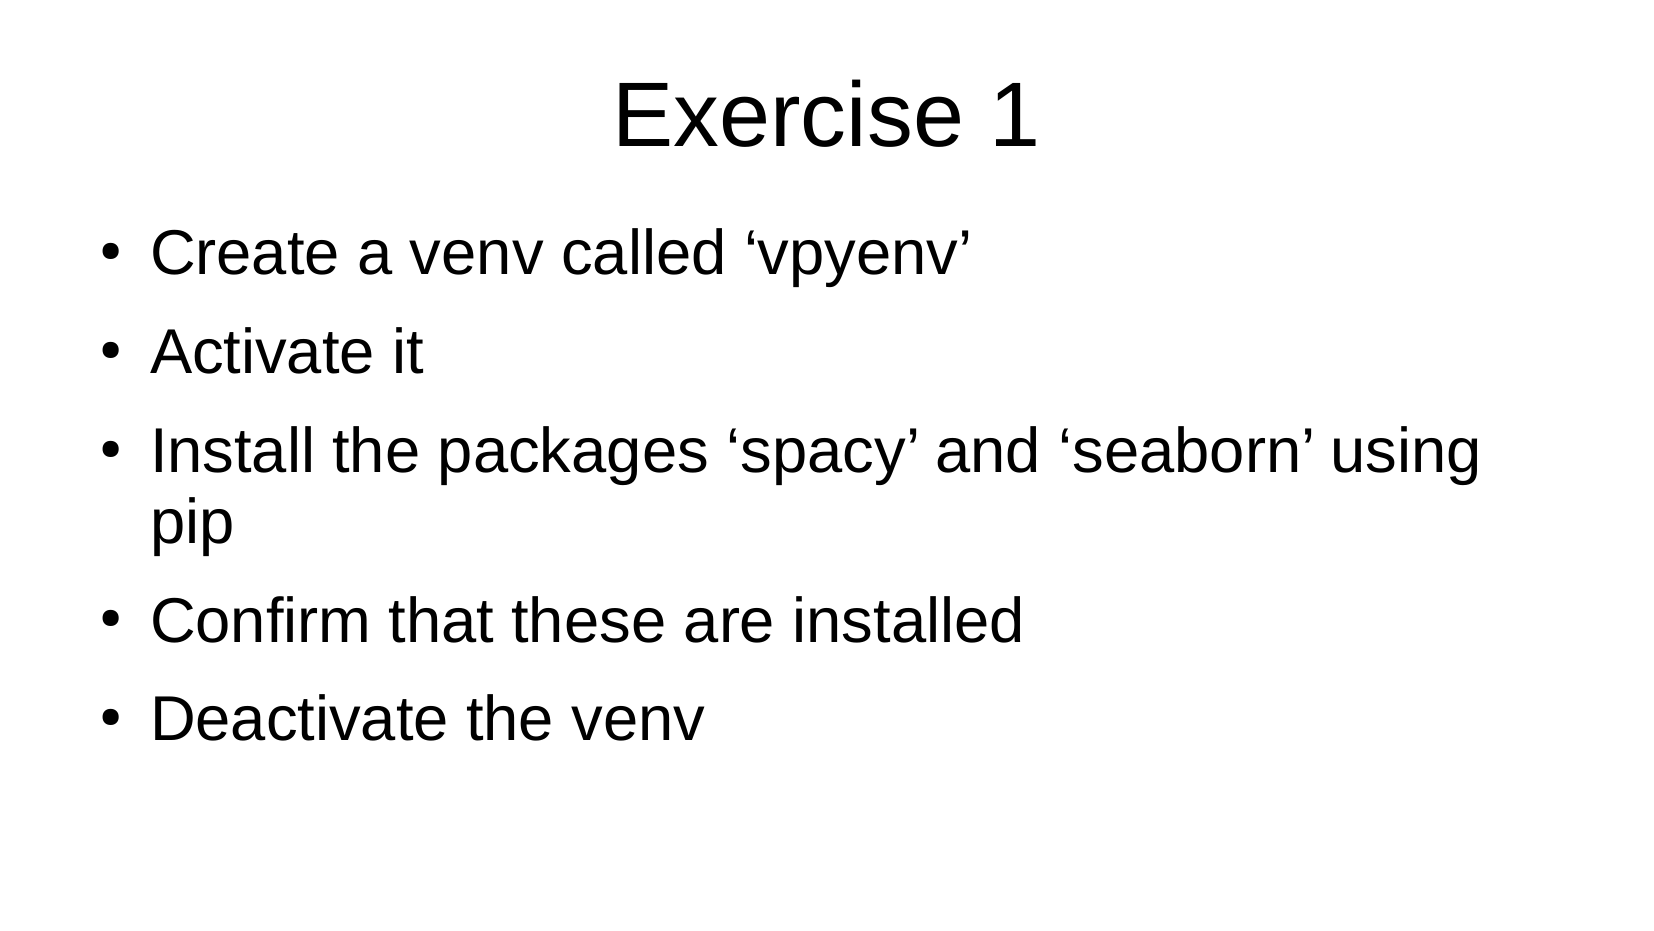

# Exercise 1
Create a venv called ‘vpyenv’
Activate it
Install the packages ‘spacy’ and ‘seaborn’ using pip
Confirm that these are installed
Deactivate the venv